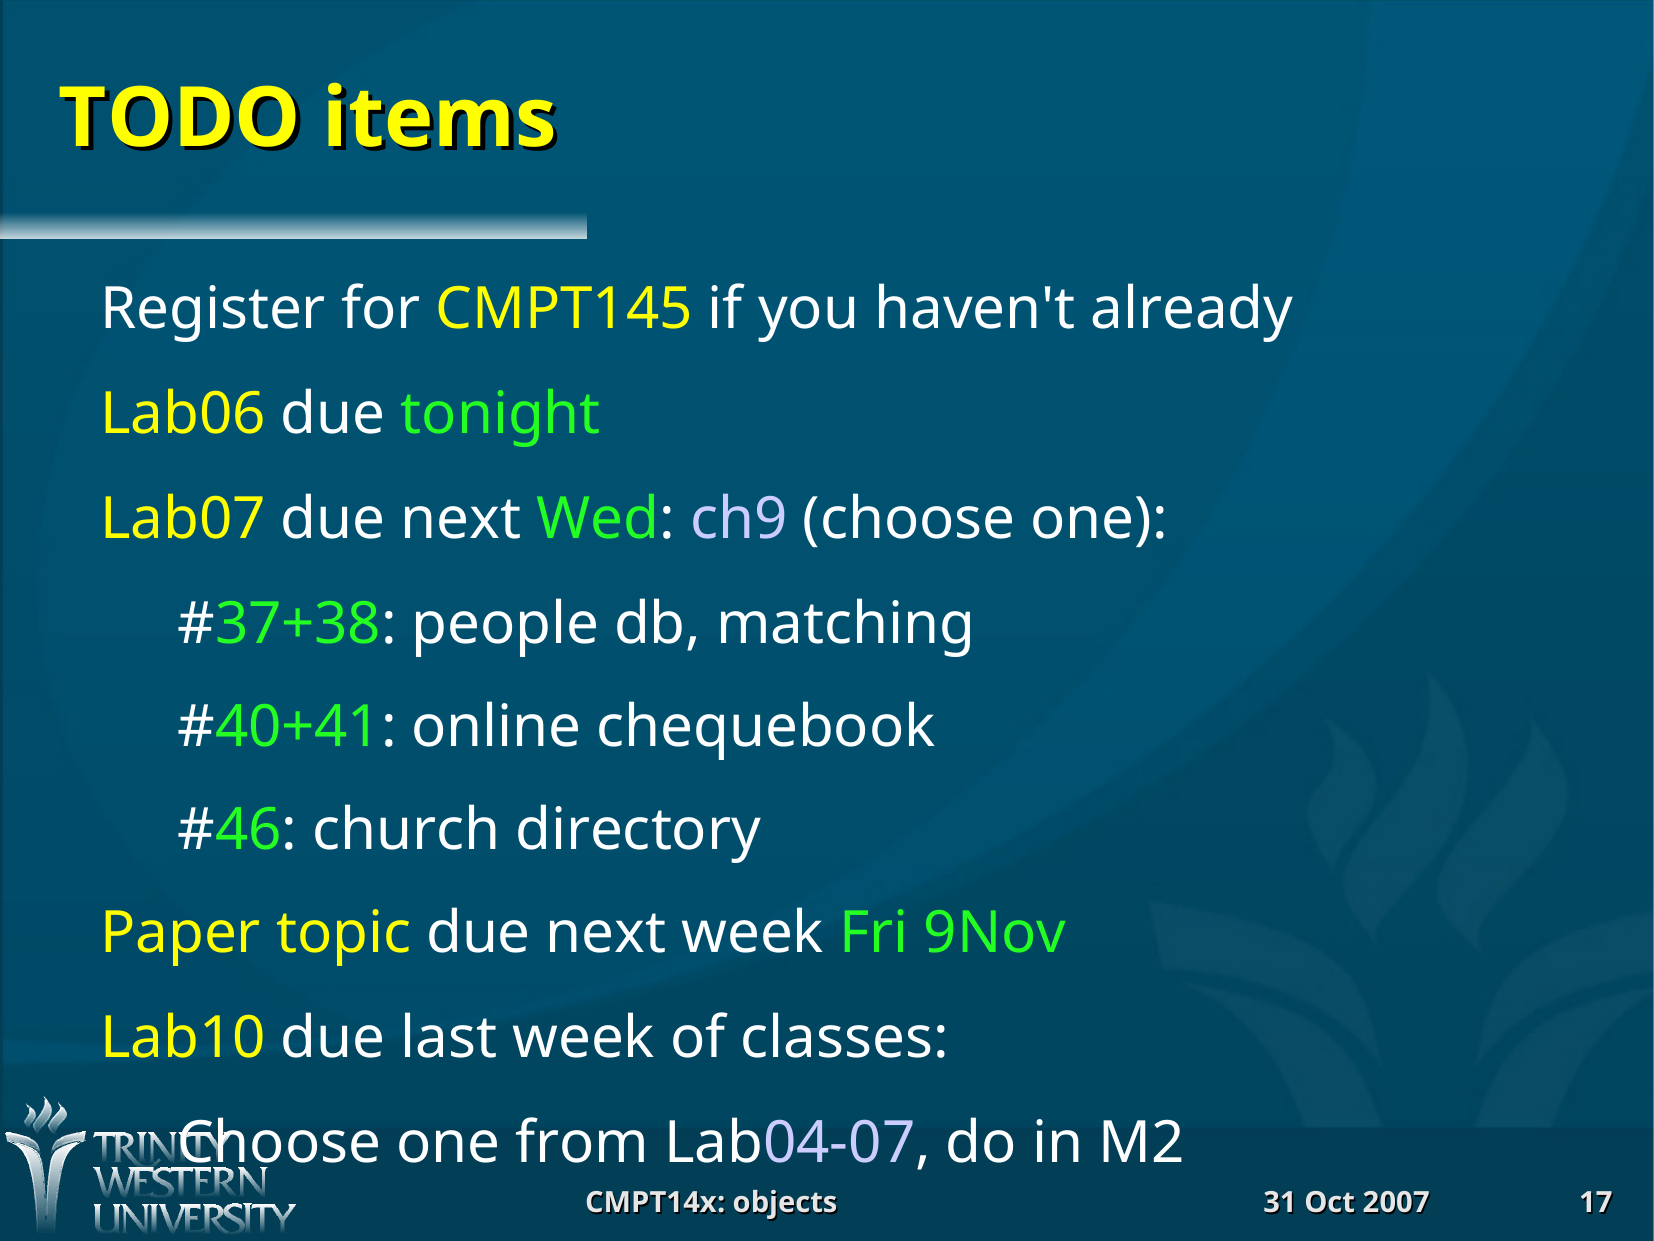

# TODO items
Register for CMPT145 if you haven't already
Lab06 due tonight
Lab07 due next Wed: ch9 (choose one):
#37+38: people db, matching
#40+41: online chequebook
#46: church directory
Paper topic due next week Fri 9Nov
Lab10 due last week of classes:
Choose one from Lab04-07, do in M2
CMPT14x: objects
31 Oct 2007
17